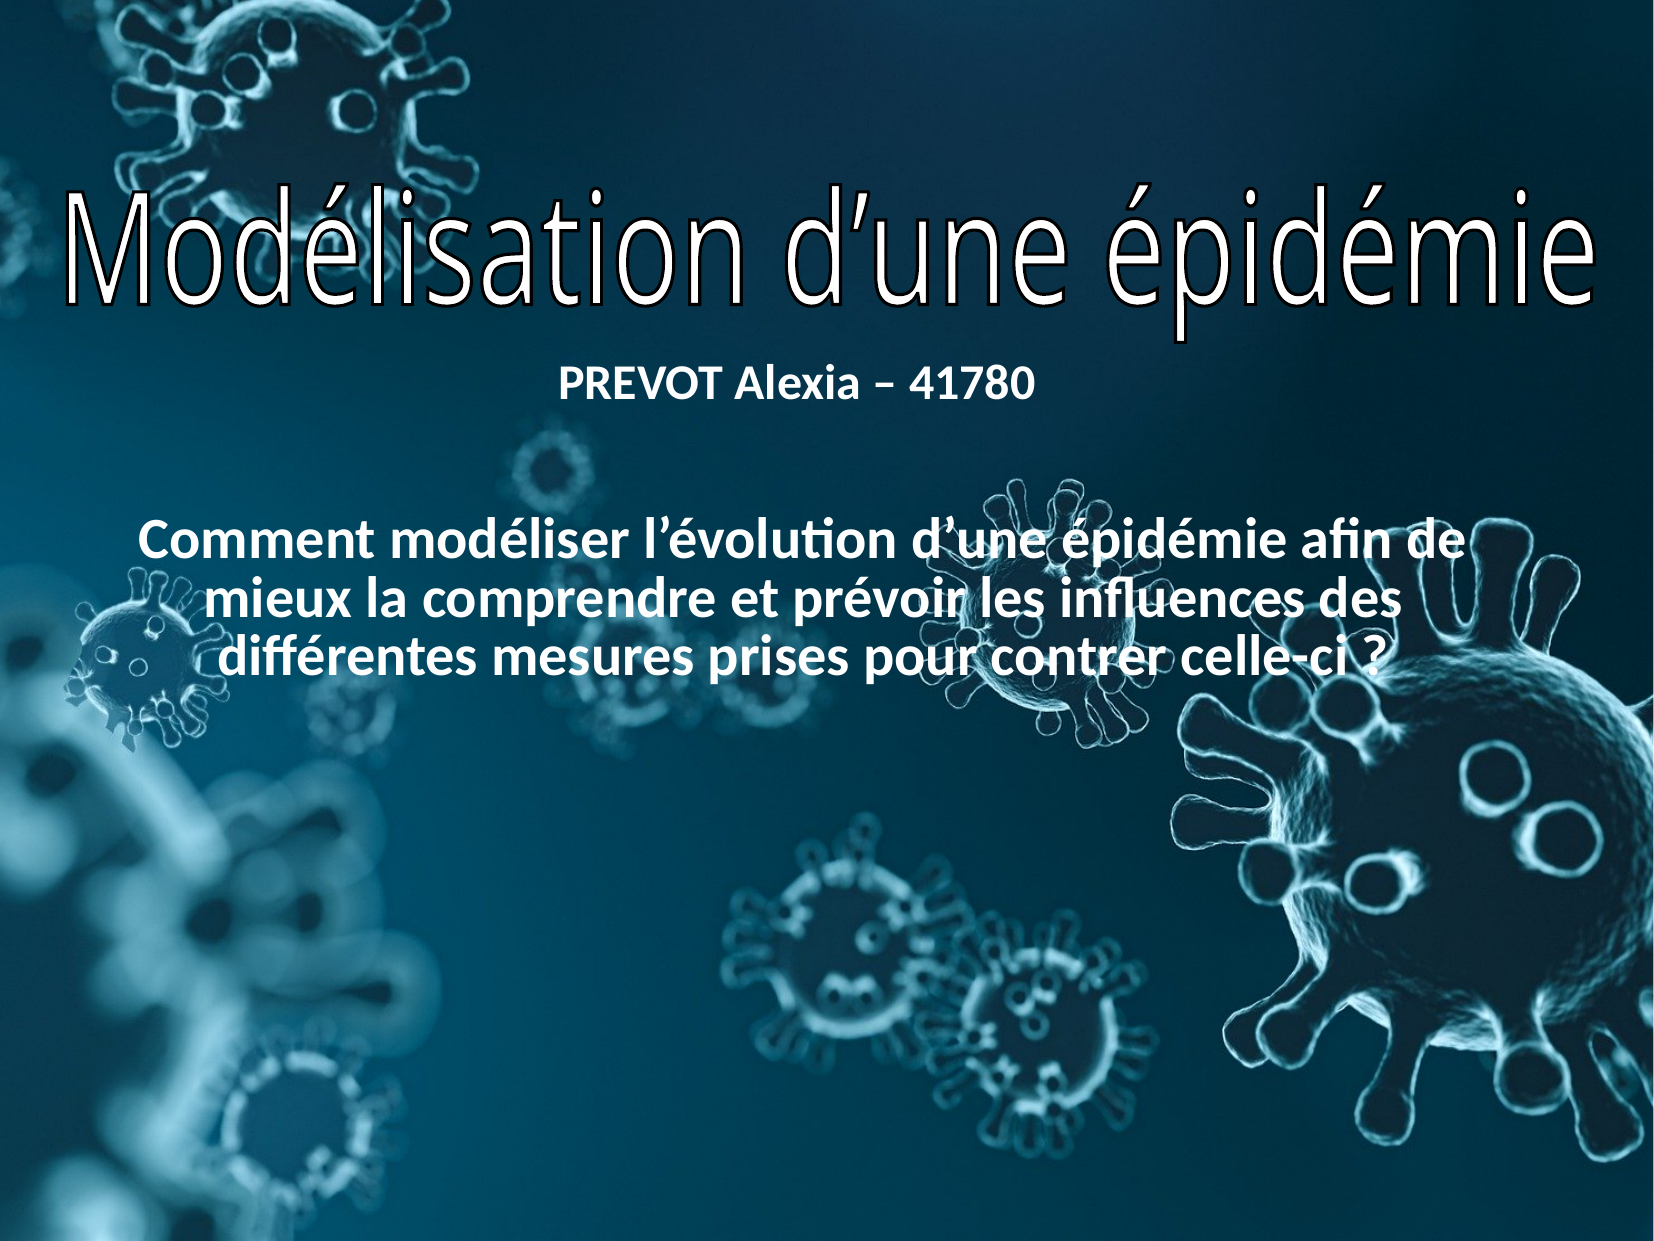

#
Modélisation d’une épidémie
PREVOT Alexia – 41780
Comment modéliser l’évolution d’une épidémie afin de mieux la comprendre et prévoir les influences des différentes mesures prises pour contrer celle-ci ?
1